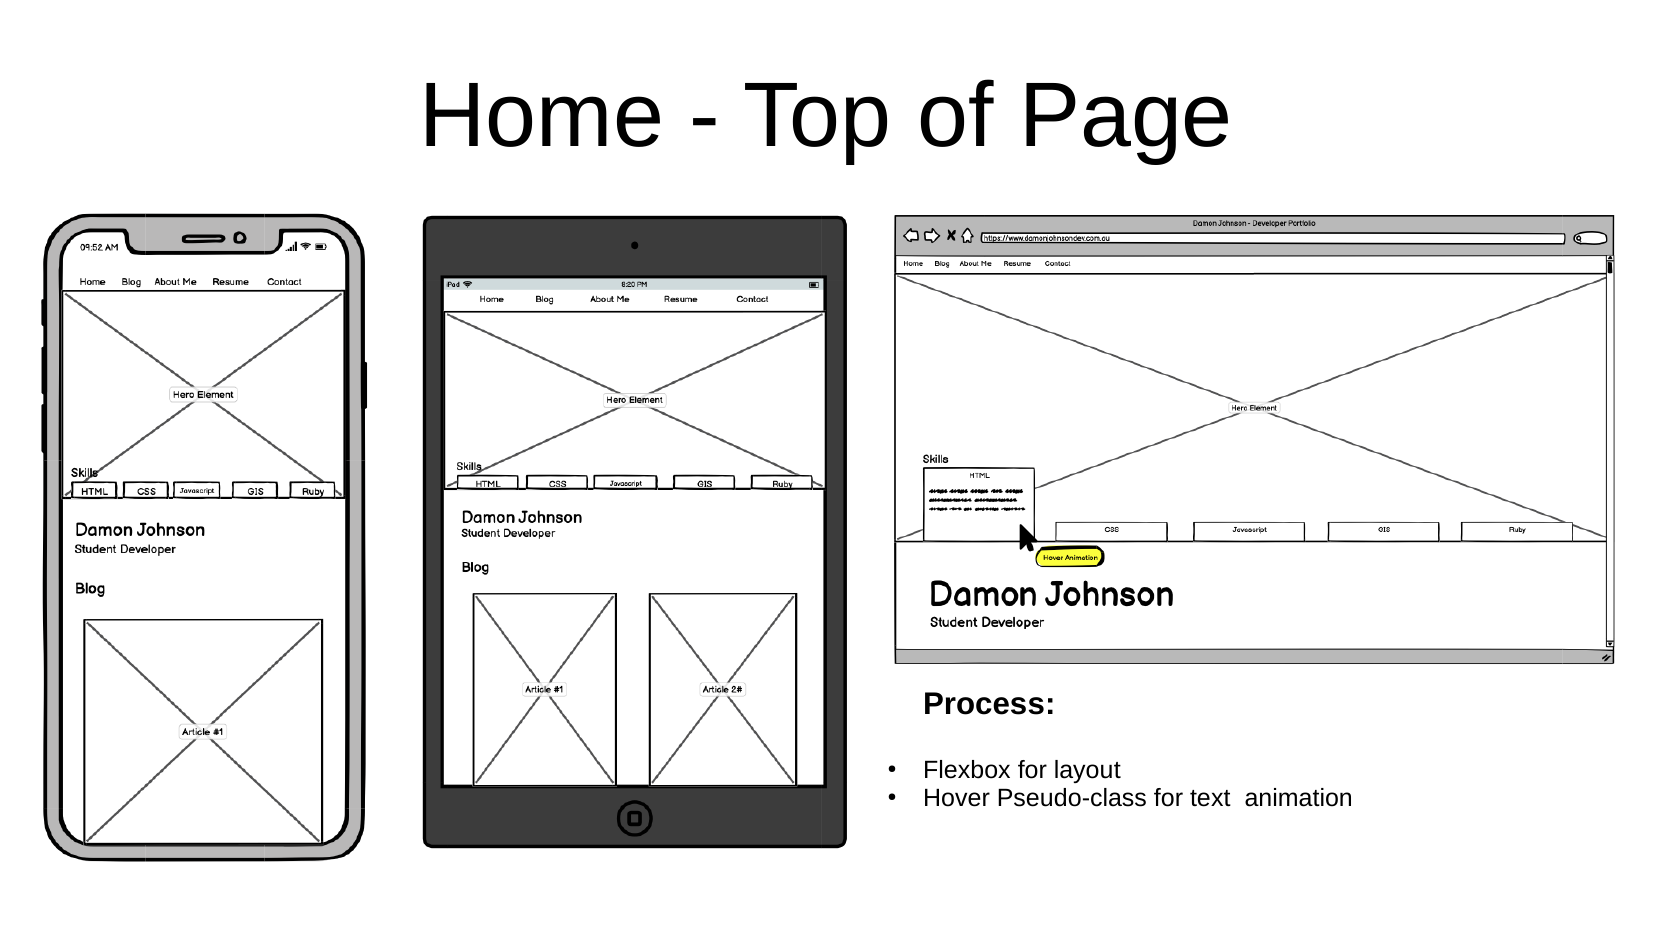

# Home - Top of Page
Process:
Flexbox for layout
Hover Pseudo-class for text animation